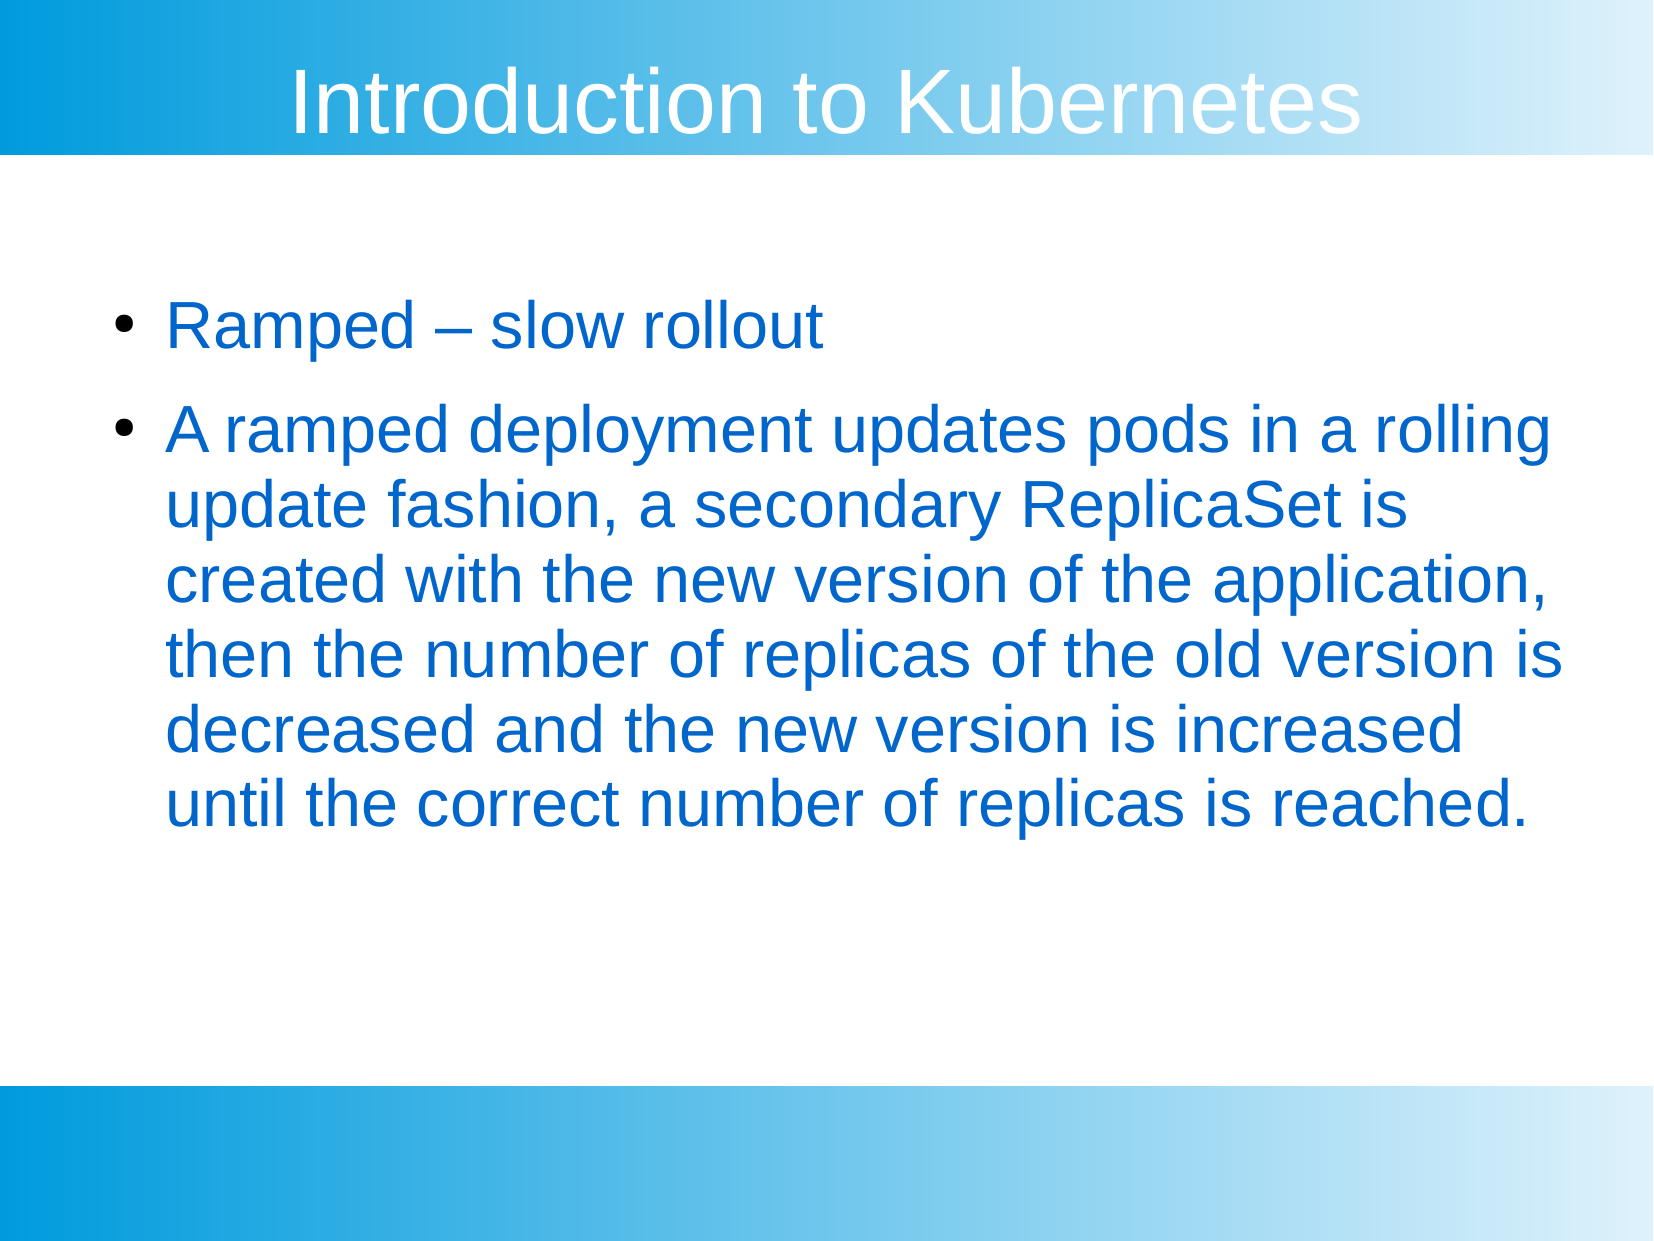

# Introduction to Kubernetes
Ramped – slow rollout
A ramped deployment updates pods in a rolling update fashion, a secondary ReplicaSet is created with the new version of the application, then the number of replicas of the old version is decreased and the new version is increased until the correct number of replicas is reached.